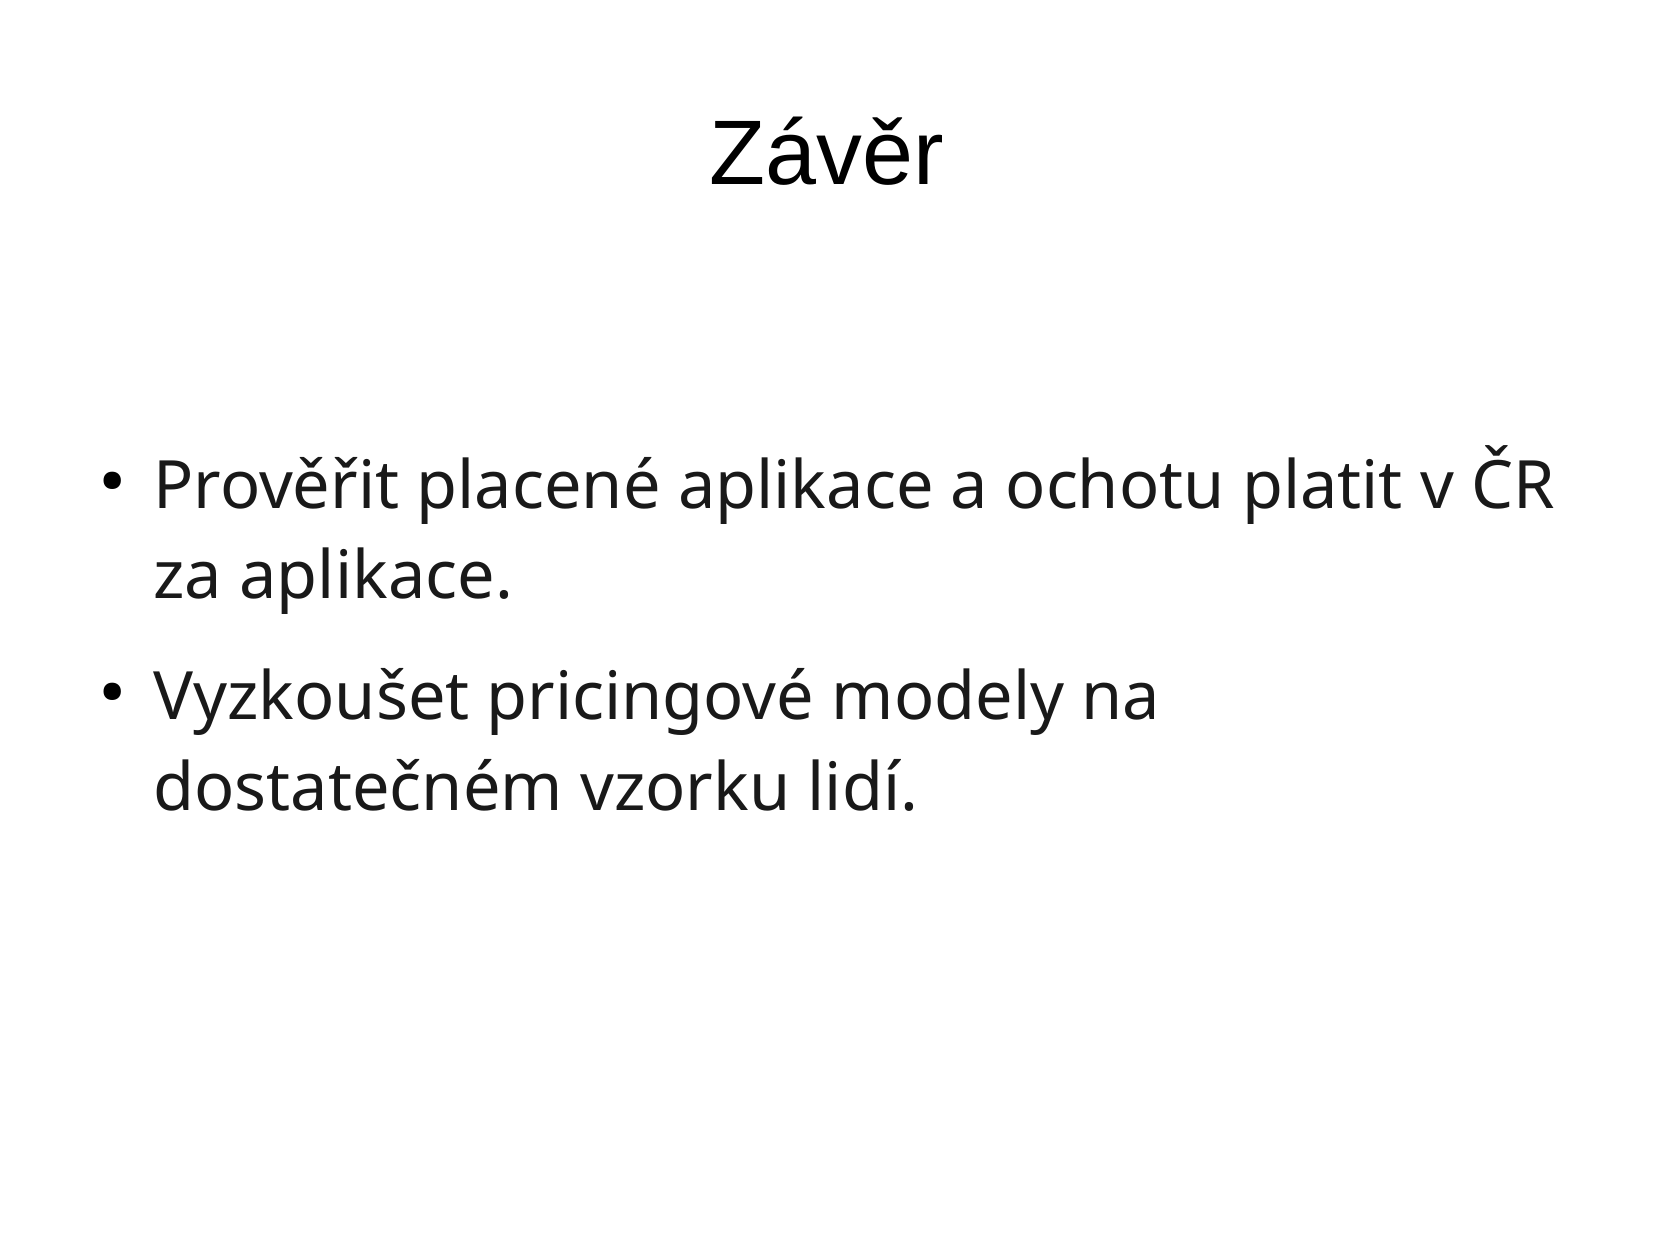

# Závěr
Prověřit placené aplikace a ochotu platit v ČR za aplikace.
Vyzkoušet pricingové modely na dostatečném vzorku lidí.